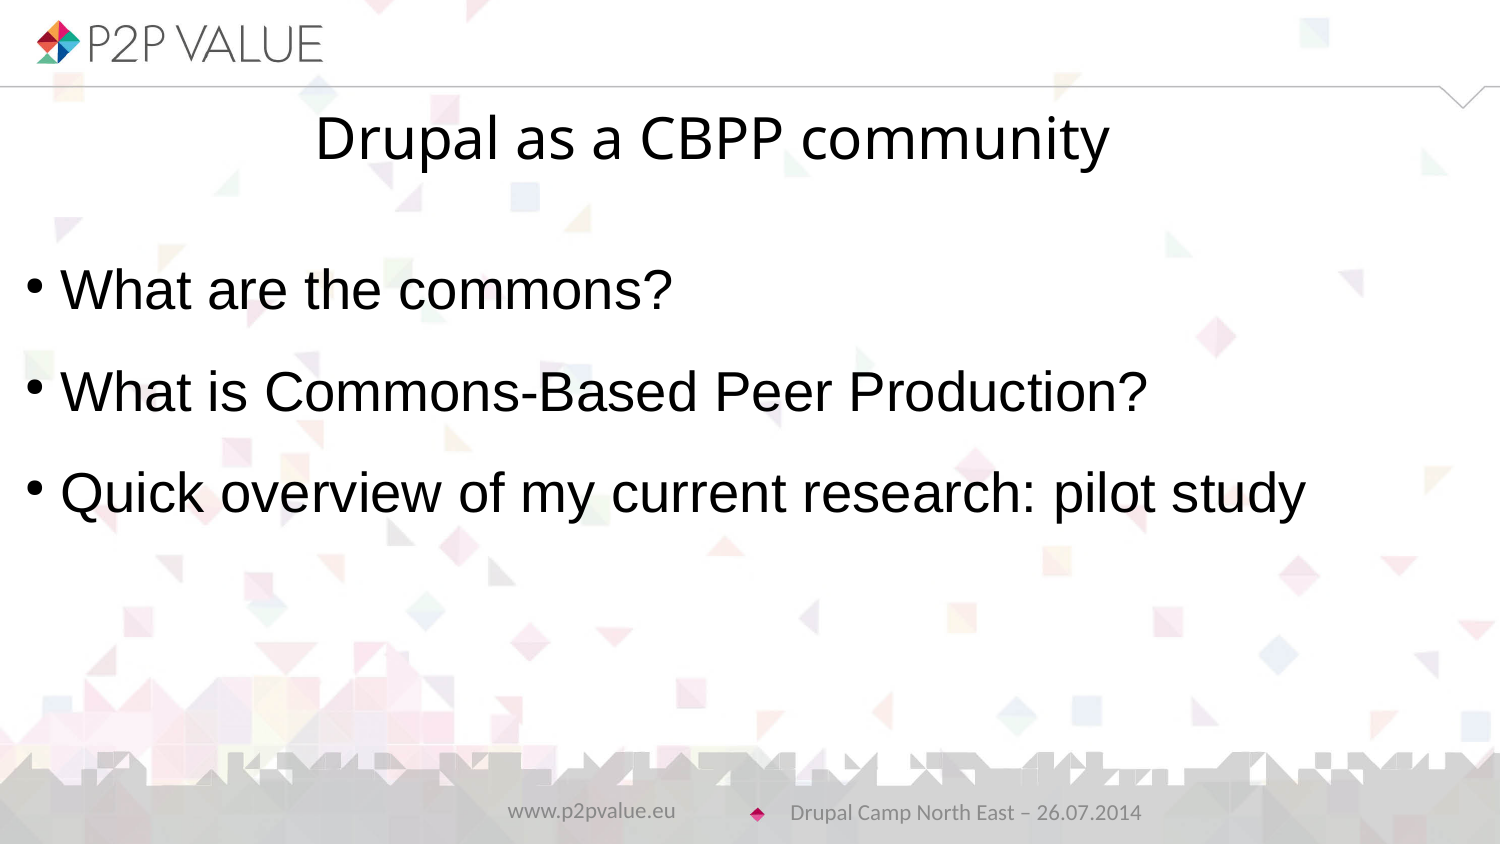

# Drupal as a CBPP community
What are the commons?
What is Commons-Based Peer Production?
Quick overview of my current research: pilot study
Drupal Camp North East – 26.07.2014
www.p2pvalue.eu